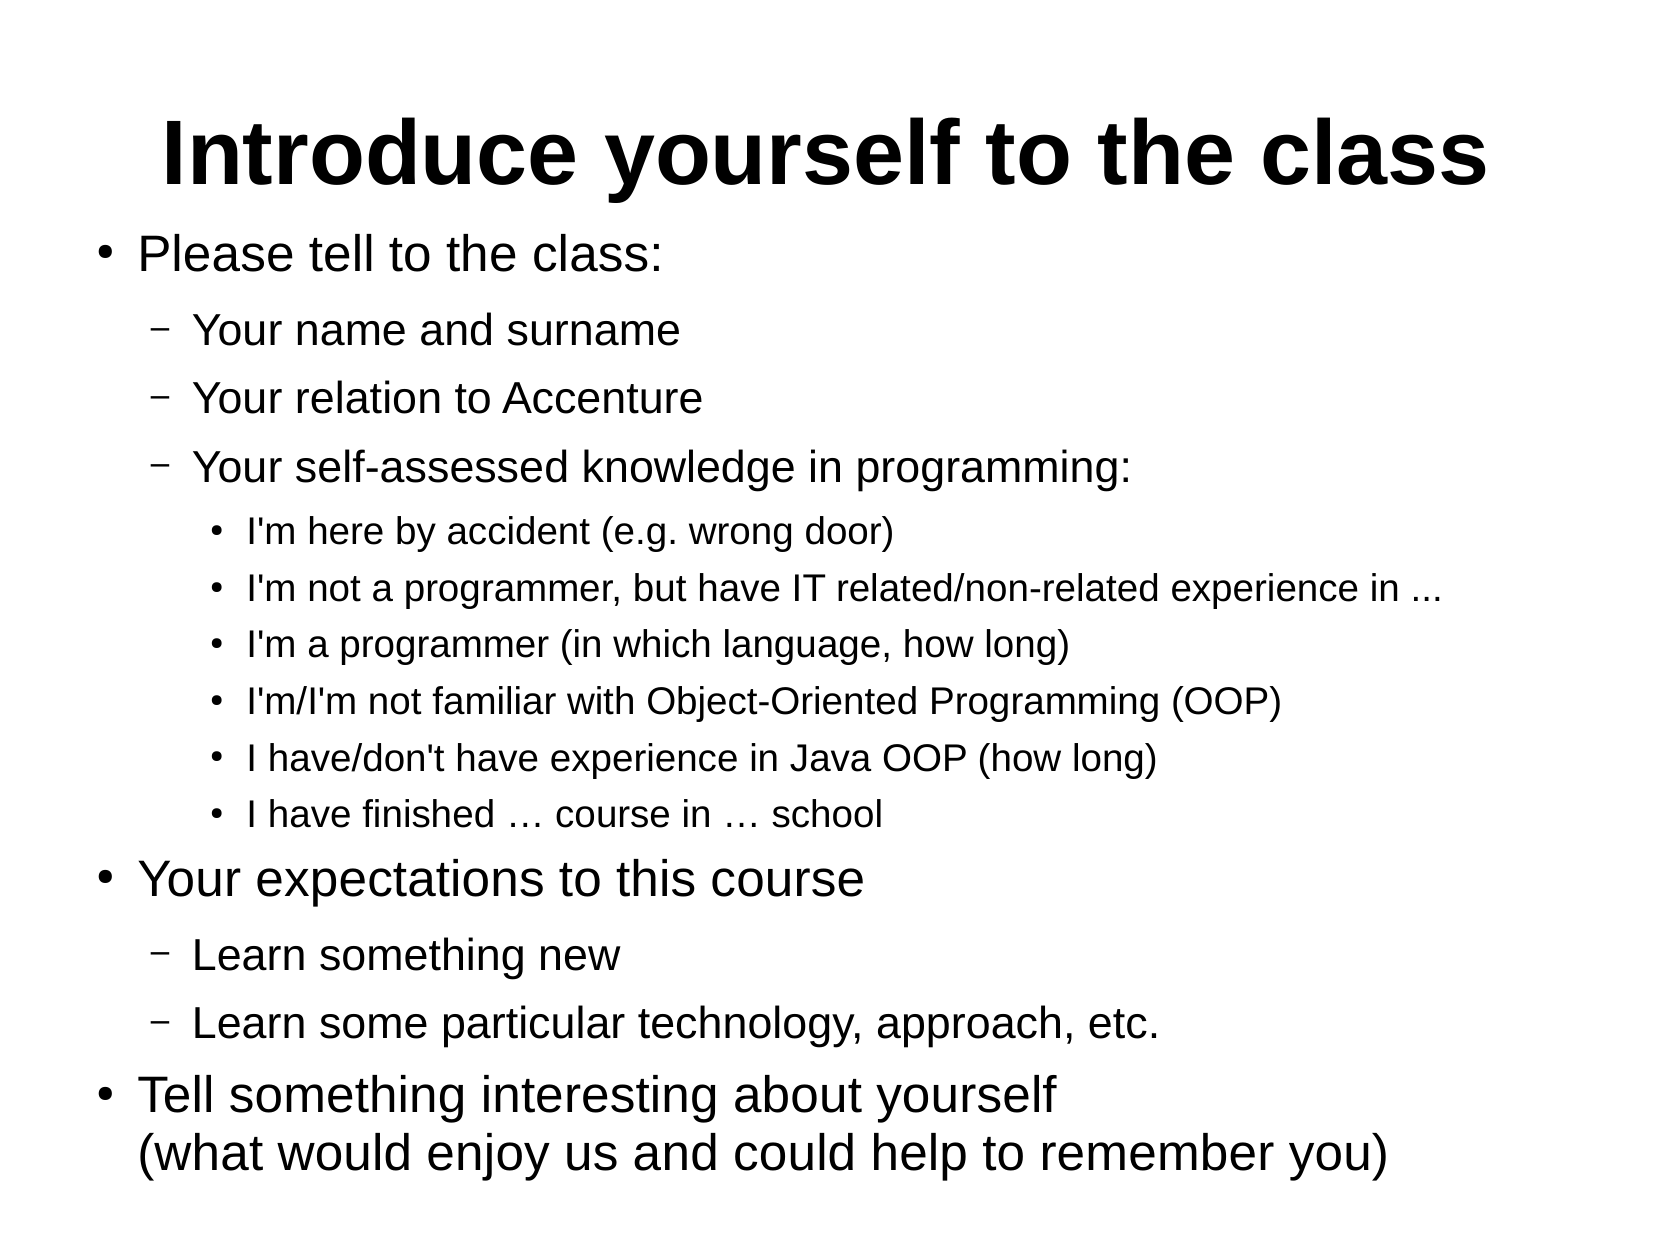

# Introduce yourself to the class
Please tell to the class:
Your name and surname
Your relation to Accenture
Your self-assessed knowledge in programming:
I'm here by accident (e.g. wrong door)
I'm not a programmer, but have IT related/non-related experience in ...
I'm a programmer (in which language, how long)
I'm/I'm not familiar with Object-Oriented Programming (OOP)
I have/don't have experience in Java OOP (how long)
I have finished … course in … school
Your expectations to this course
Learn something new
Learn some particular technology, approach, etc.
Tell something interesting about yourself
(what would enjoy us and could help to remember you)